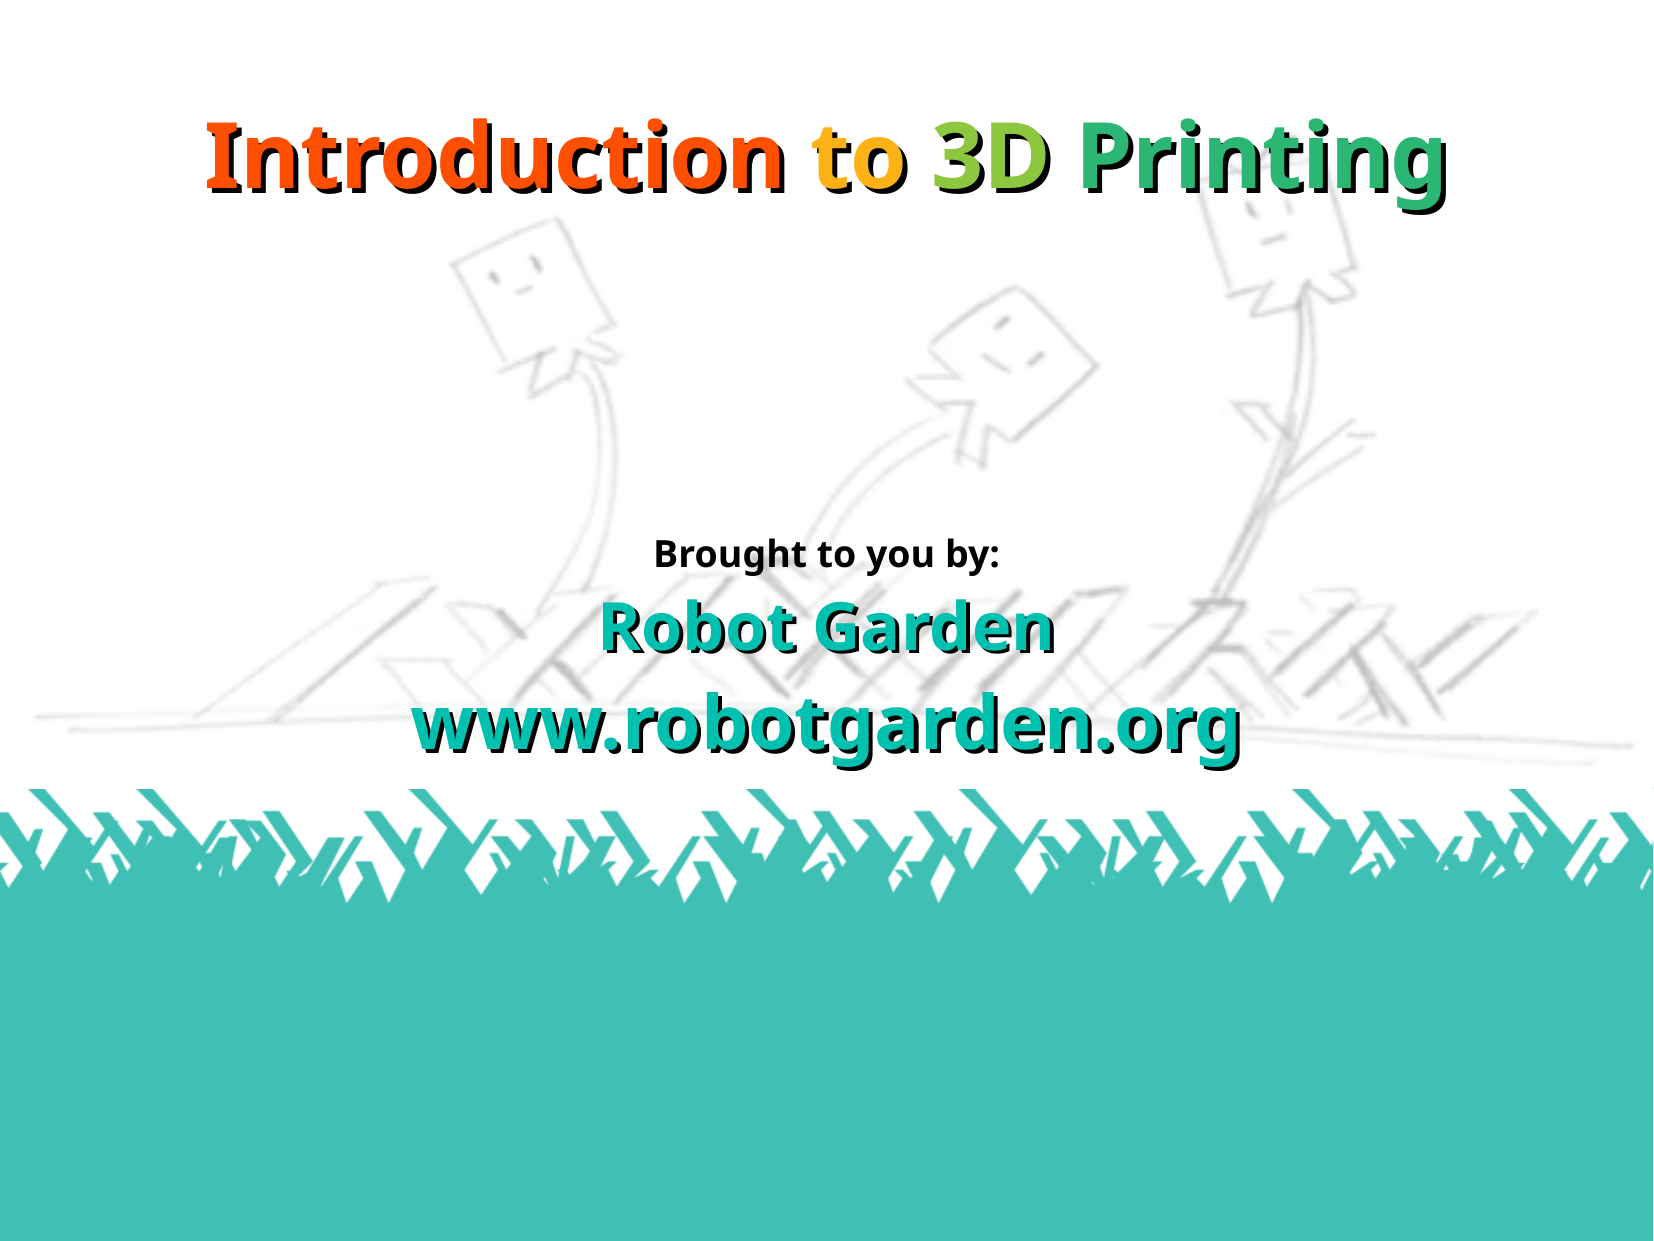

# Introduction to 3D Printing
Brought to you by:
Robot Garden
www.robotgarden.org